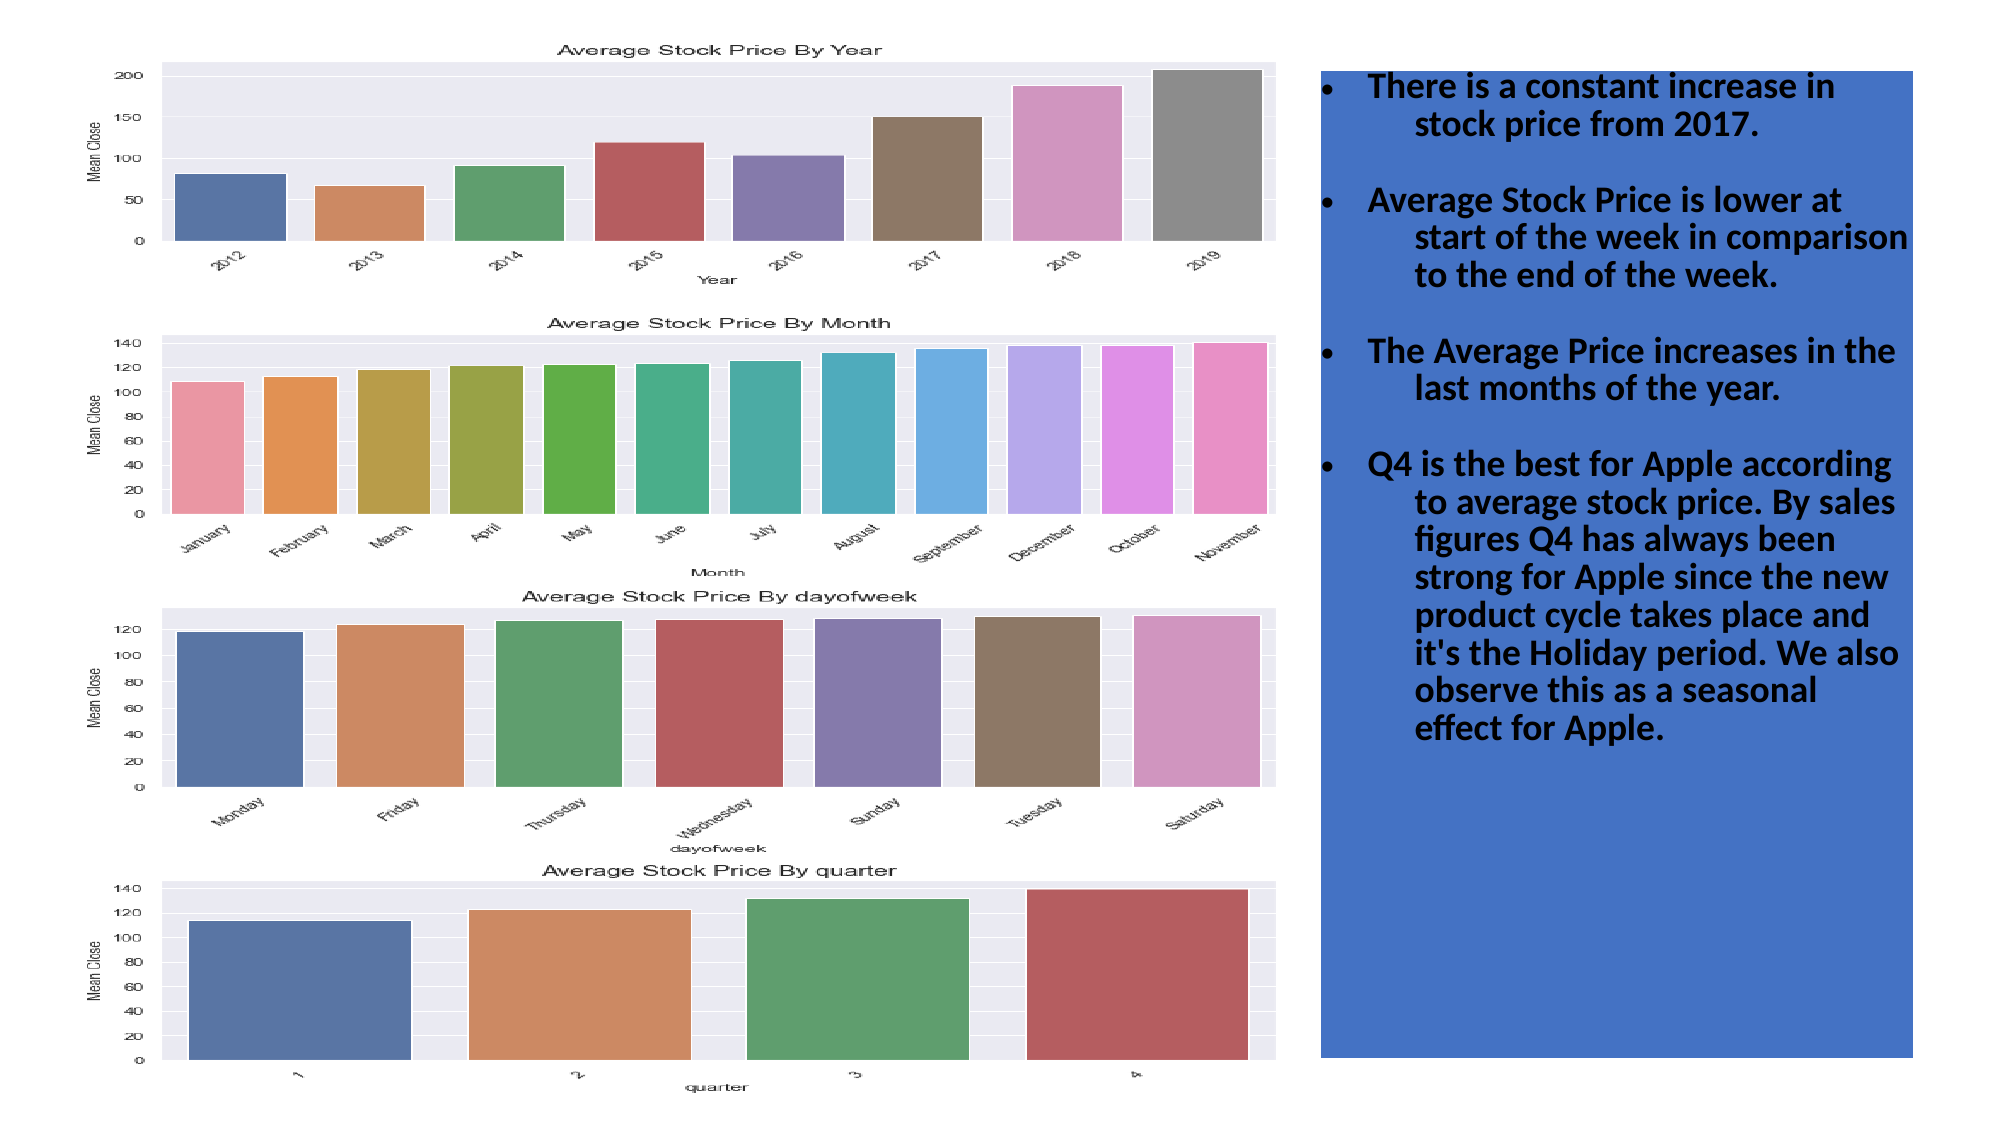

| There is a constant increase in stock price from 2017. Average Stock Price is lower at start of the week in comparison to the end of the week. The Average Price increases in the last months of the year. Q4 is the best for Apple according to average stock price. By sales figures Q4 has always been strong for Apple since the new product cycle takes place and it's the Holiday period. We also observe this as a seasonal effect for Apple. |
| --- |